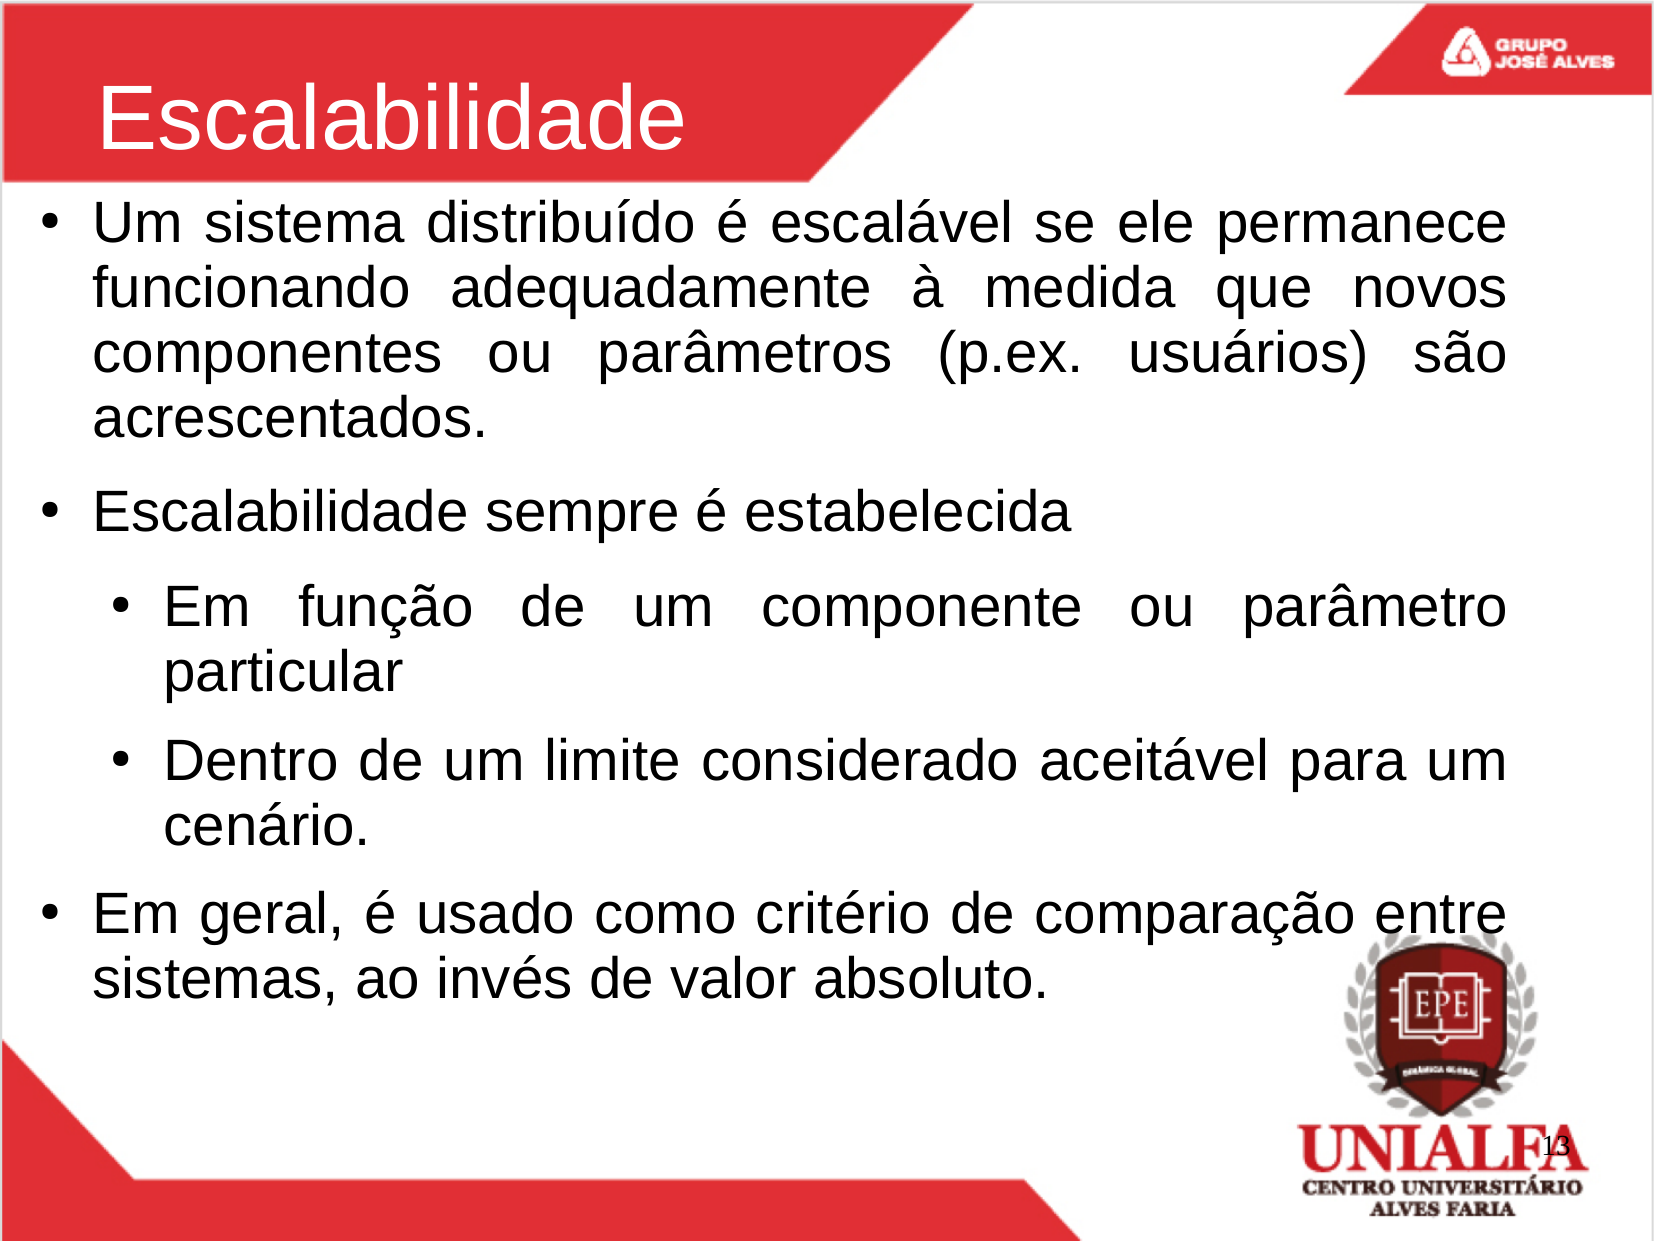

# Escalabilidade
Um sistema distribuído é escalável se ele permanece funcionando adequadamente à medida que novos componentes ou parâmetros (p.ex. usuários) são acrescentados.
Escalabilidade sempre é estabelecida
Em função de um componente ou parâmetro particular
Dentro de um limite considerado aceitável para um cenário.
Em geral, é usado como critério de comparação entre sistemas, ao invés de valor absoluto.
13